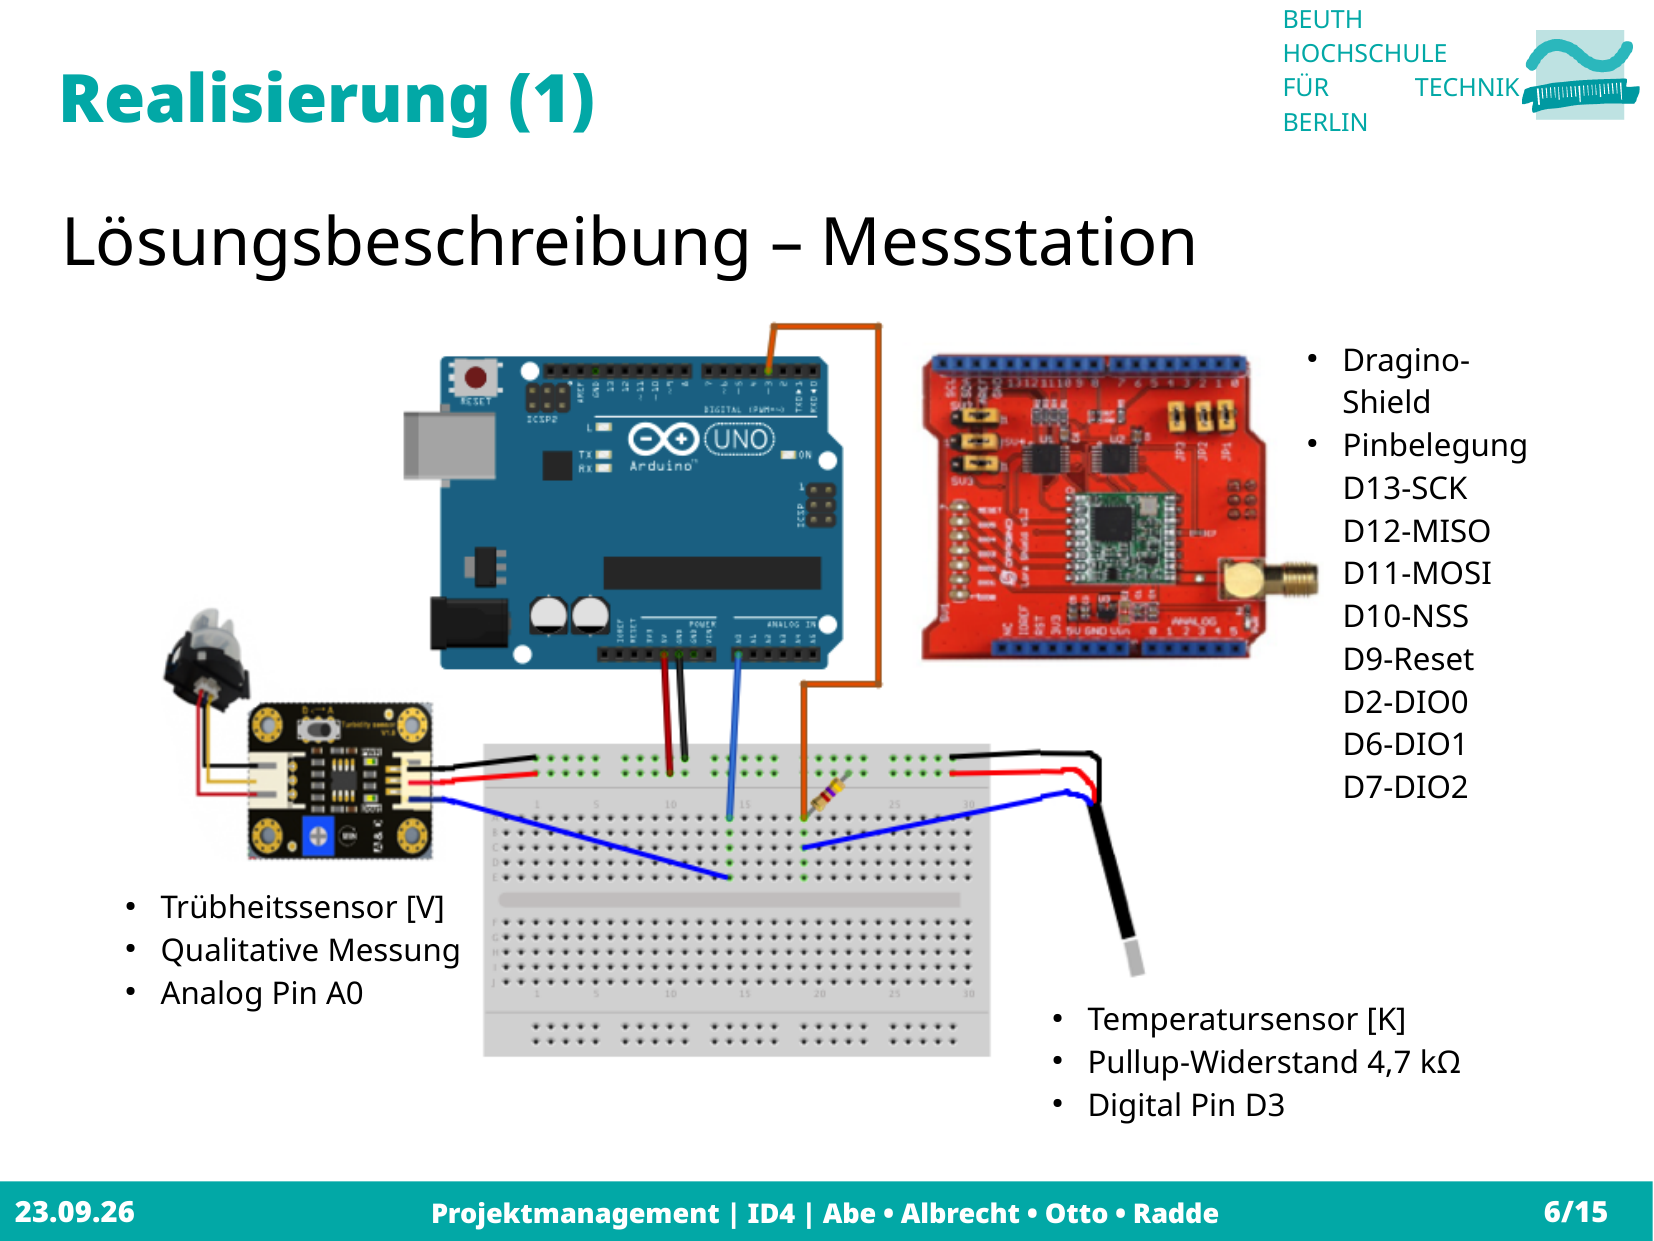

# Realisierung (1)
Lösungsbeschreibung – Messstation
Dragino-Shield
Pinbelegung
D13-SCK
D12-MISO
D11-MOSI
D10-NSS
D9-Reset
D2-DIO0
D6-DIO1
D7-DIO2
Trübheitssensor [V]
Qualitative Messung
Analog Pin A0
Temperatursensor [K]
Pullup-Widerstand 4,7 kΩ
Digital Pin D3
Projektmanagement | ID4 | Abe • Albrecht • Otto • Radde
6